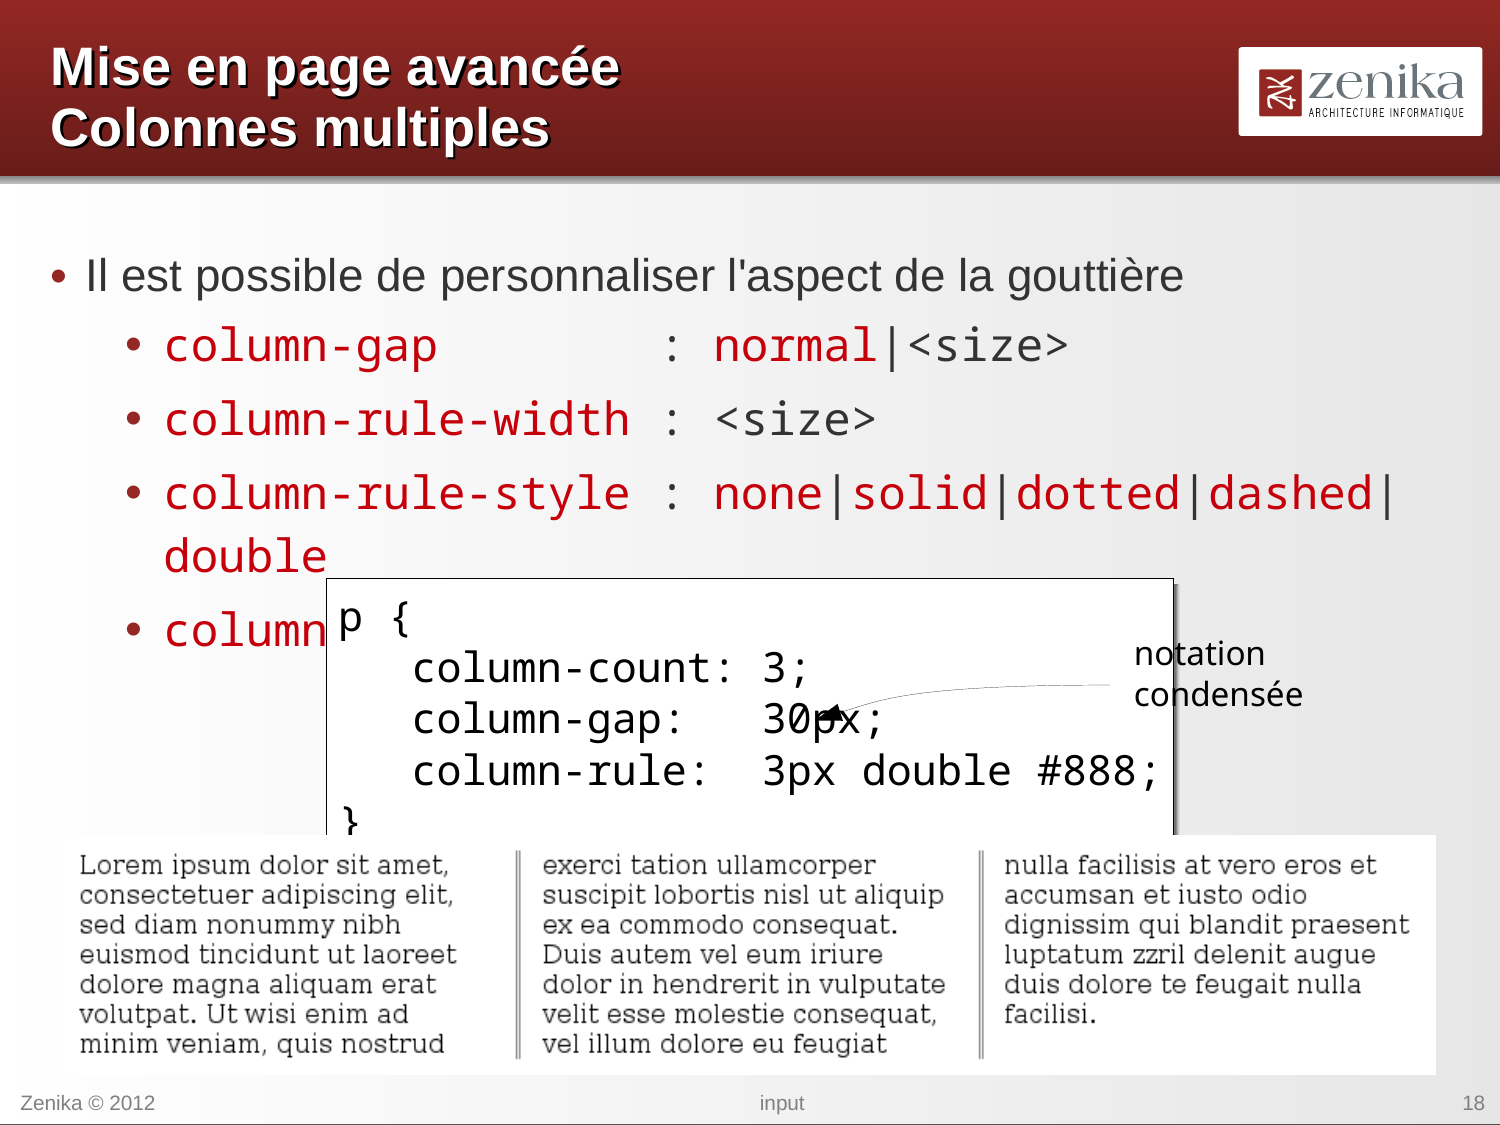

# Mise en page avancée Colonnes multiples
Il est possible de personnaliser l'aspect de la gouttière
column-gap : normal|<size>
column-rule-width : <size>
column-rule-style : none|solid|dotted|dashed|double
column-rule-color : <color>
p {
	column-count: 3;
	column-gap: 30px;
	column-rule: 3px double #888;
}
notation condensée